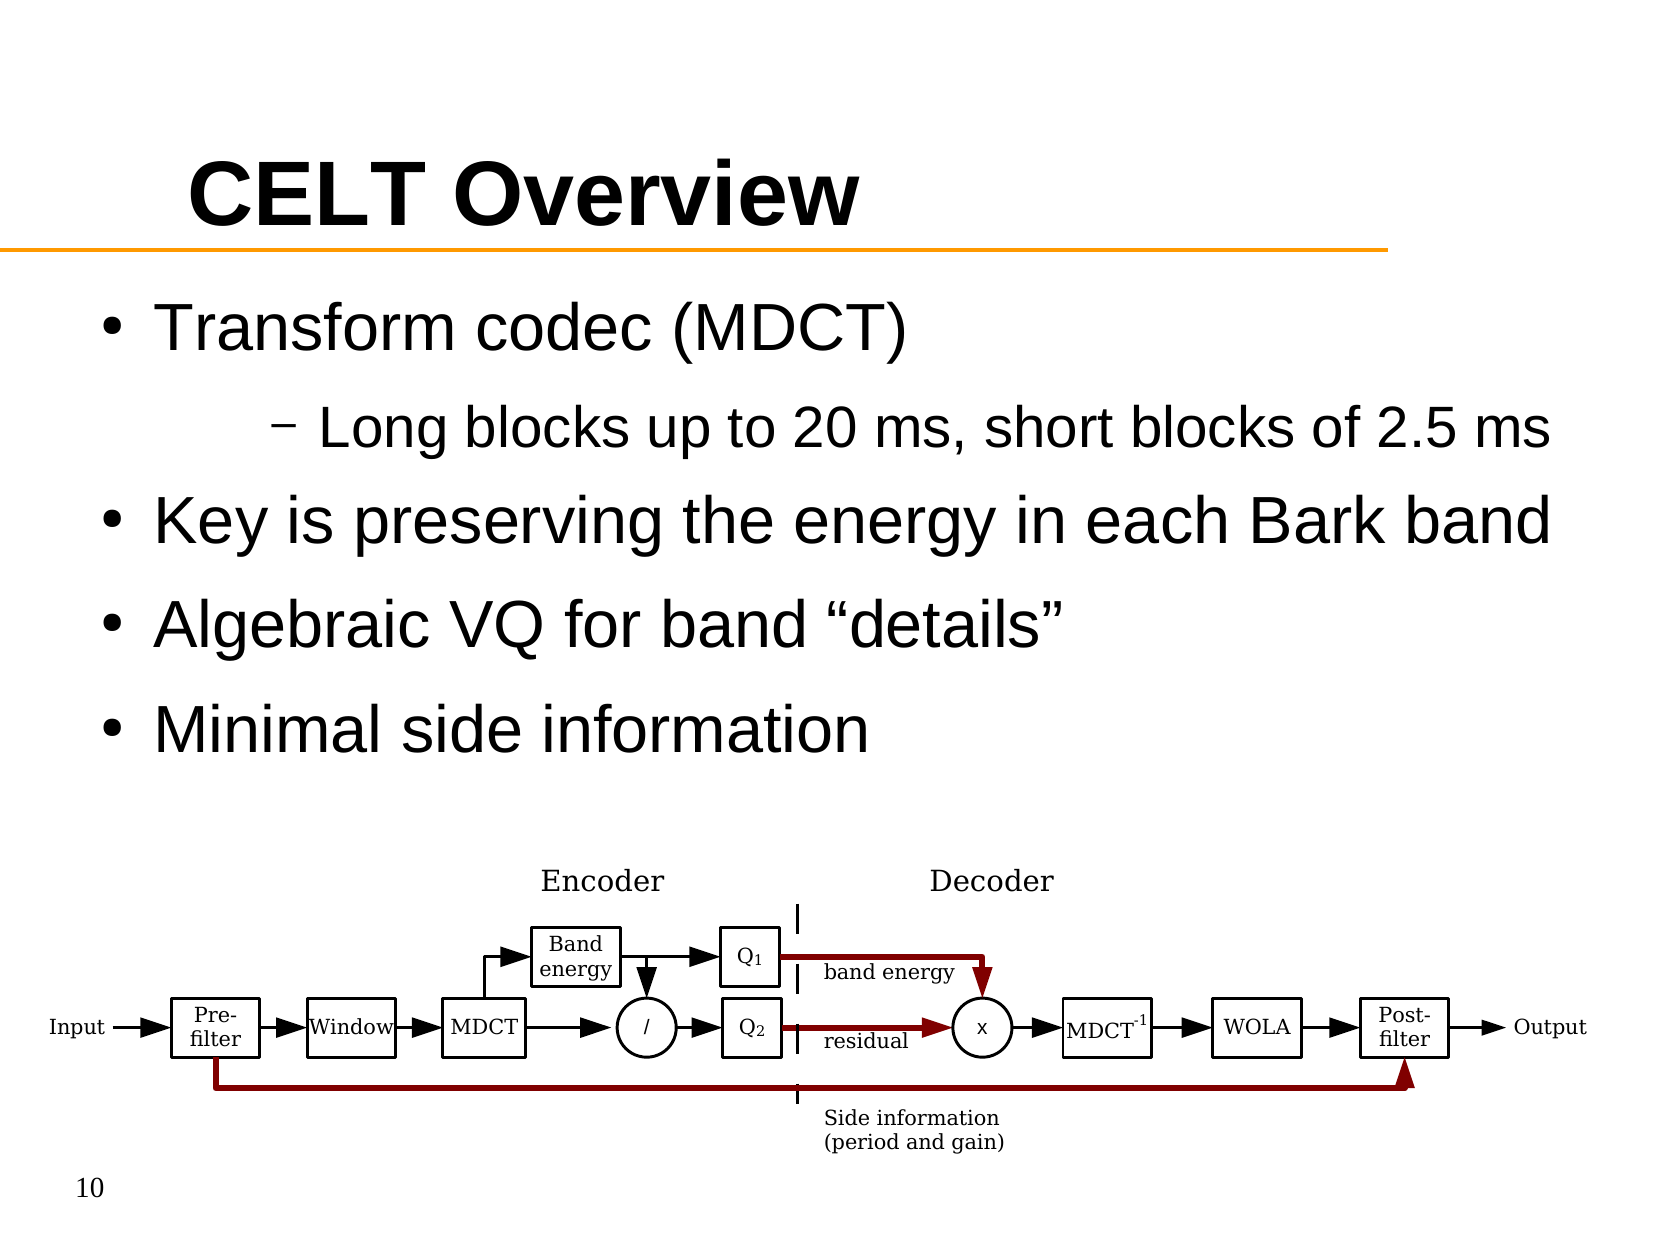

# CELT Overview
Transform codec (MDCT)
Long blocks up to 20 ms, short blocks of 2.5 ms
Key is preserving the energy in each Bark band
Algebraic VQ for band “details”
Minimal side information
Encoder
Decoder
Band
energy
Q1
band energy
Input
Pre-
filter
Window
MDCT
/
Q2
x
MDCT-1
WOLA
Post-
filter
Output
residual
Side information
(period and gain)
10